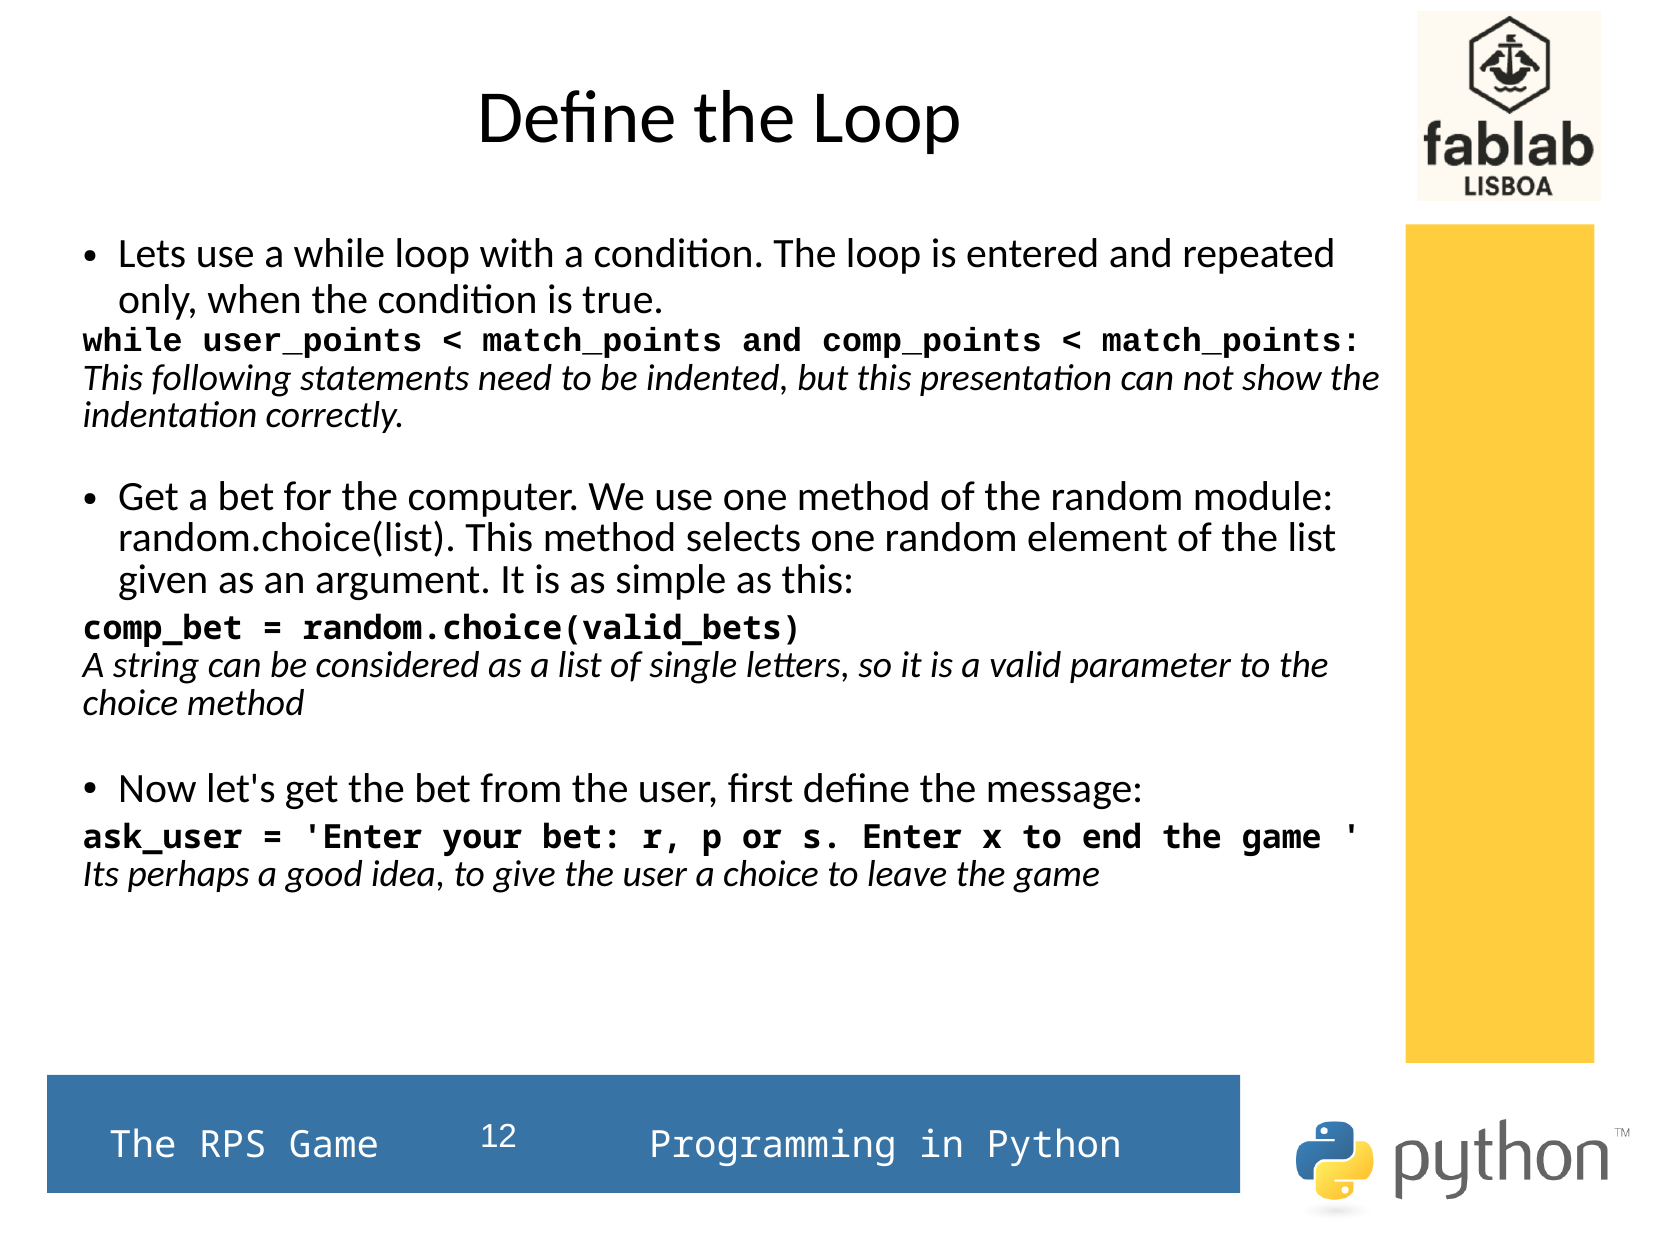

# Define the Loop
Lets use a while loop with a condition. The loop is entered and repeated only, when the condition is true.
while user_points < match_points and comp_points < match_points:
This following statements need to be indented, but this presentation can not show the indentation correctly.
Get a bet for the computer. We use one method of the random module:
random.choice(list). This method selects one random element of the list given as an argument. It is as simple as this:
comp_bet = random.choice(valid_bets)
A string can be considered as a list of single letters, so it is a valid parameter to the choice method
Now let's get the bet from the user, first define the message:
ask_user = 'Enter your bet: r, p or s. Enter x to end the game '
Its perhaps a good idea, to give the user a choice to leave the game
The RPS Game Programming in Python